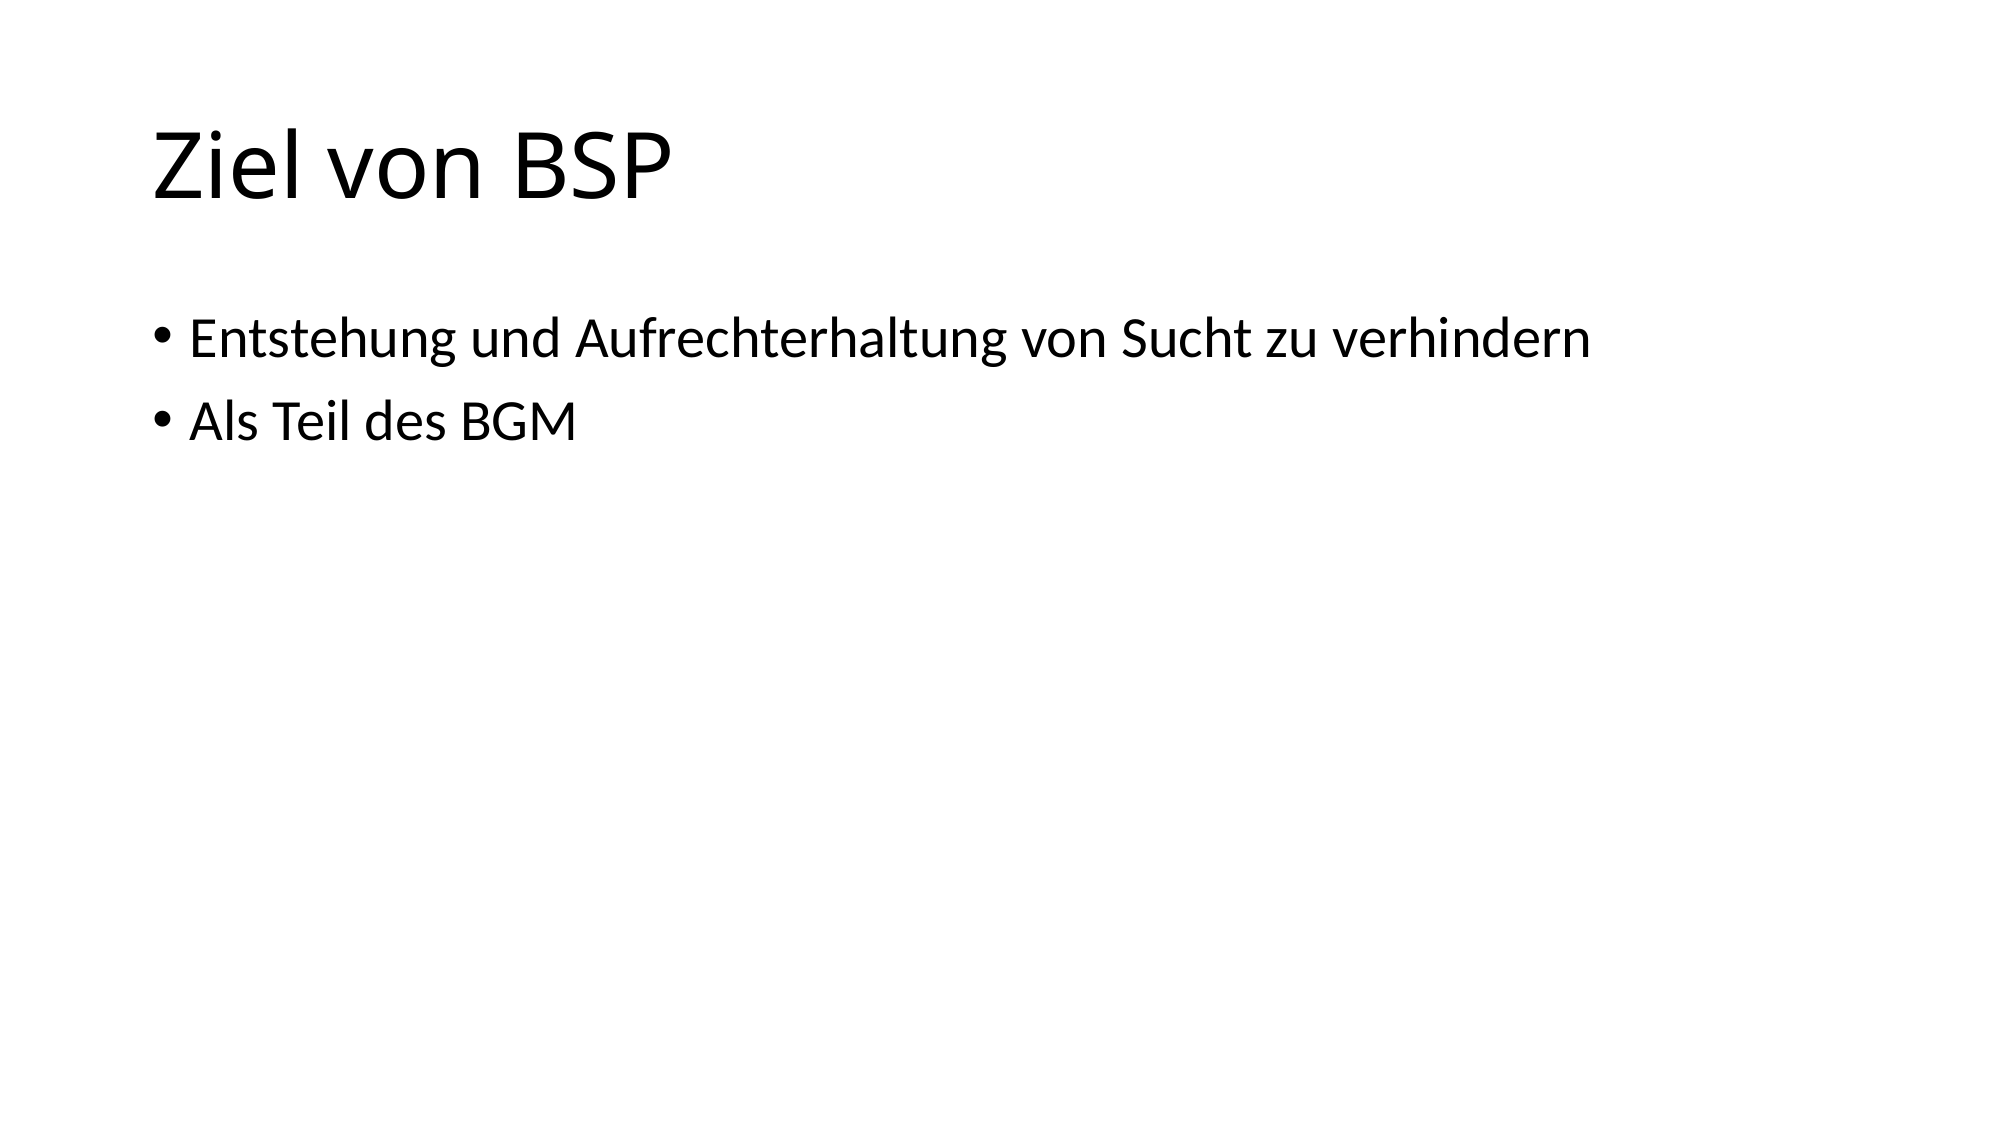

# Ziel von BSP
Entstehung und Aufrechterhaltung von Sucht zu verhindern
Als Teil des BGM